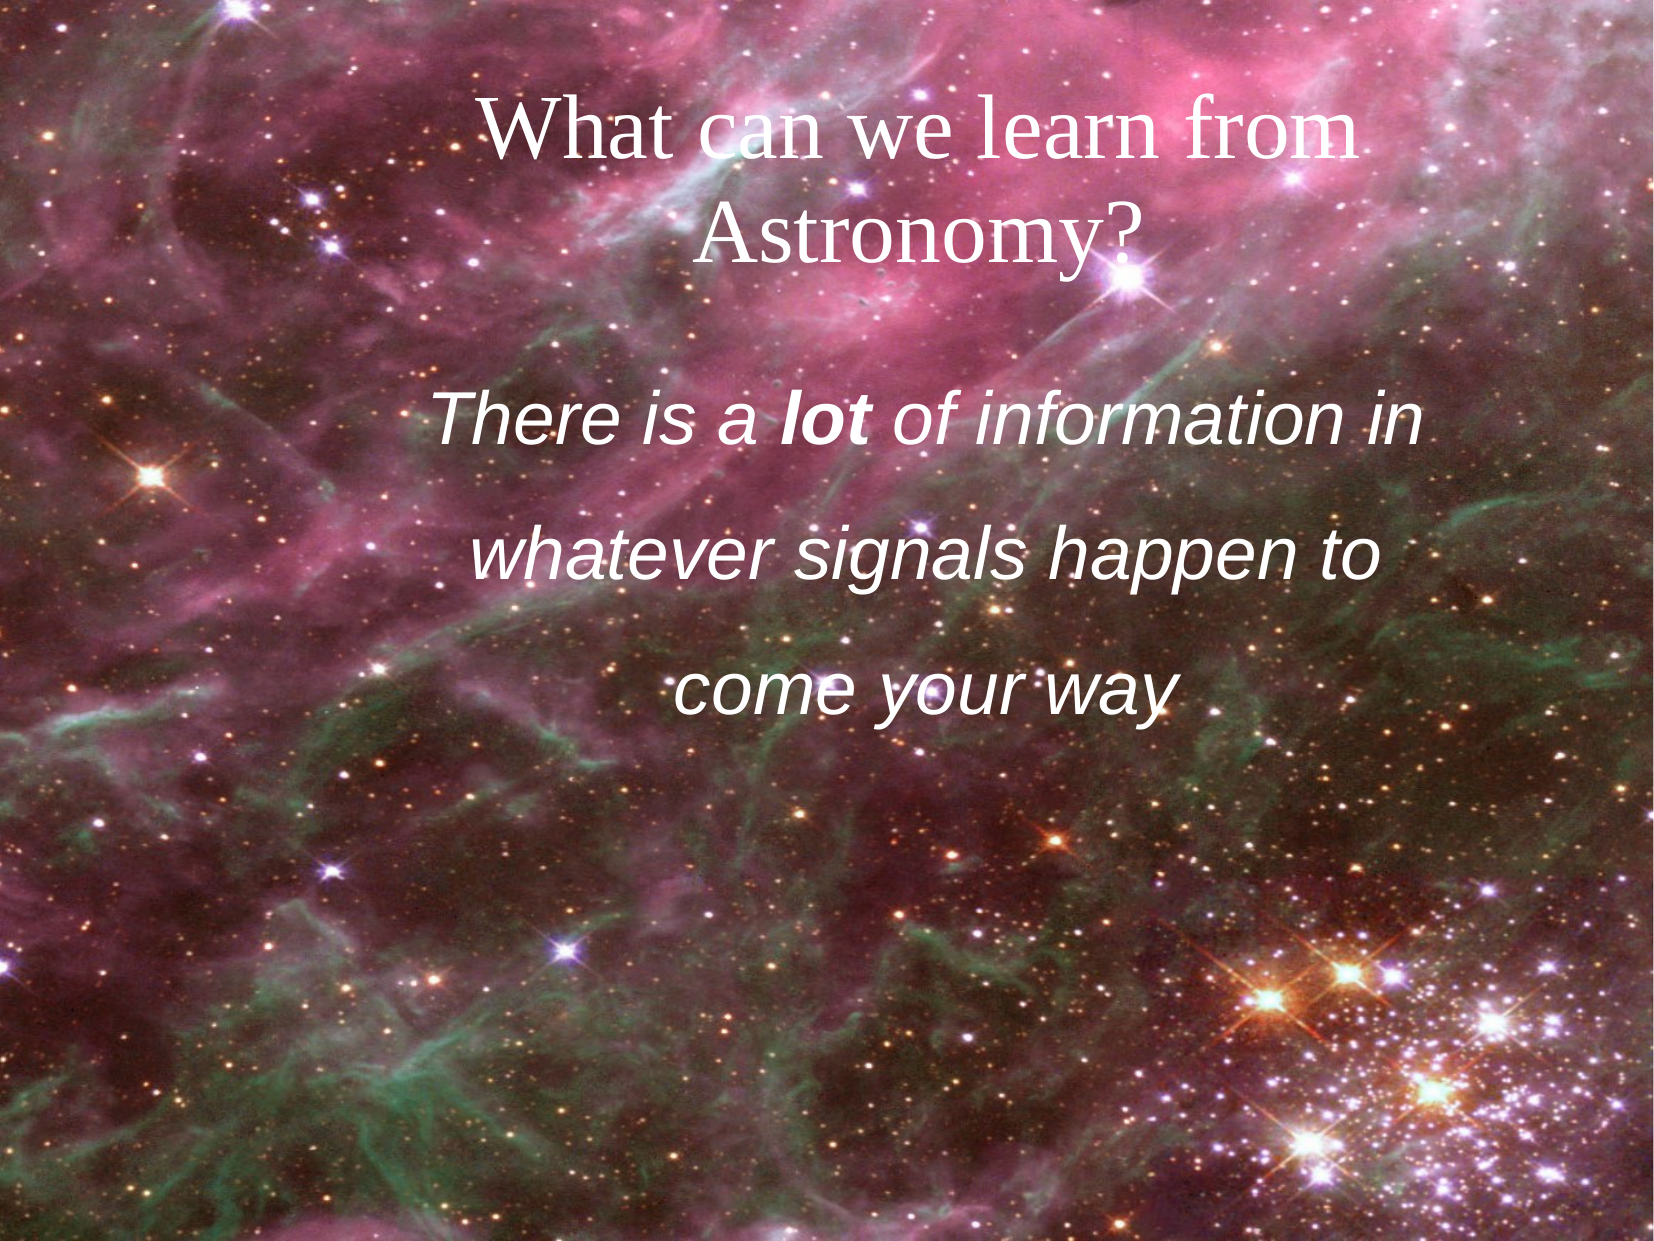

# What can we learn from Astronomy?
There is a lot of information in whatever signals happen to come your way